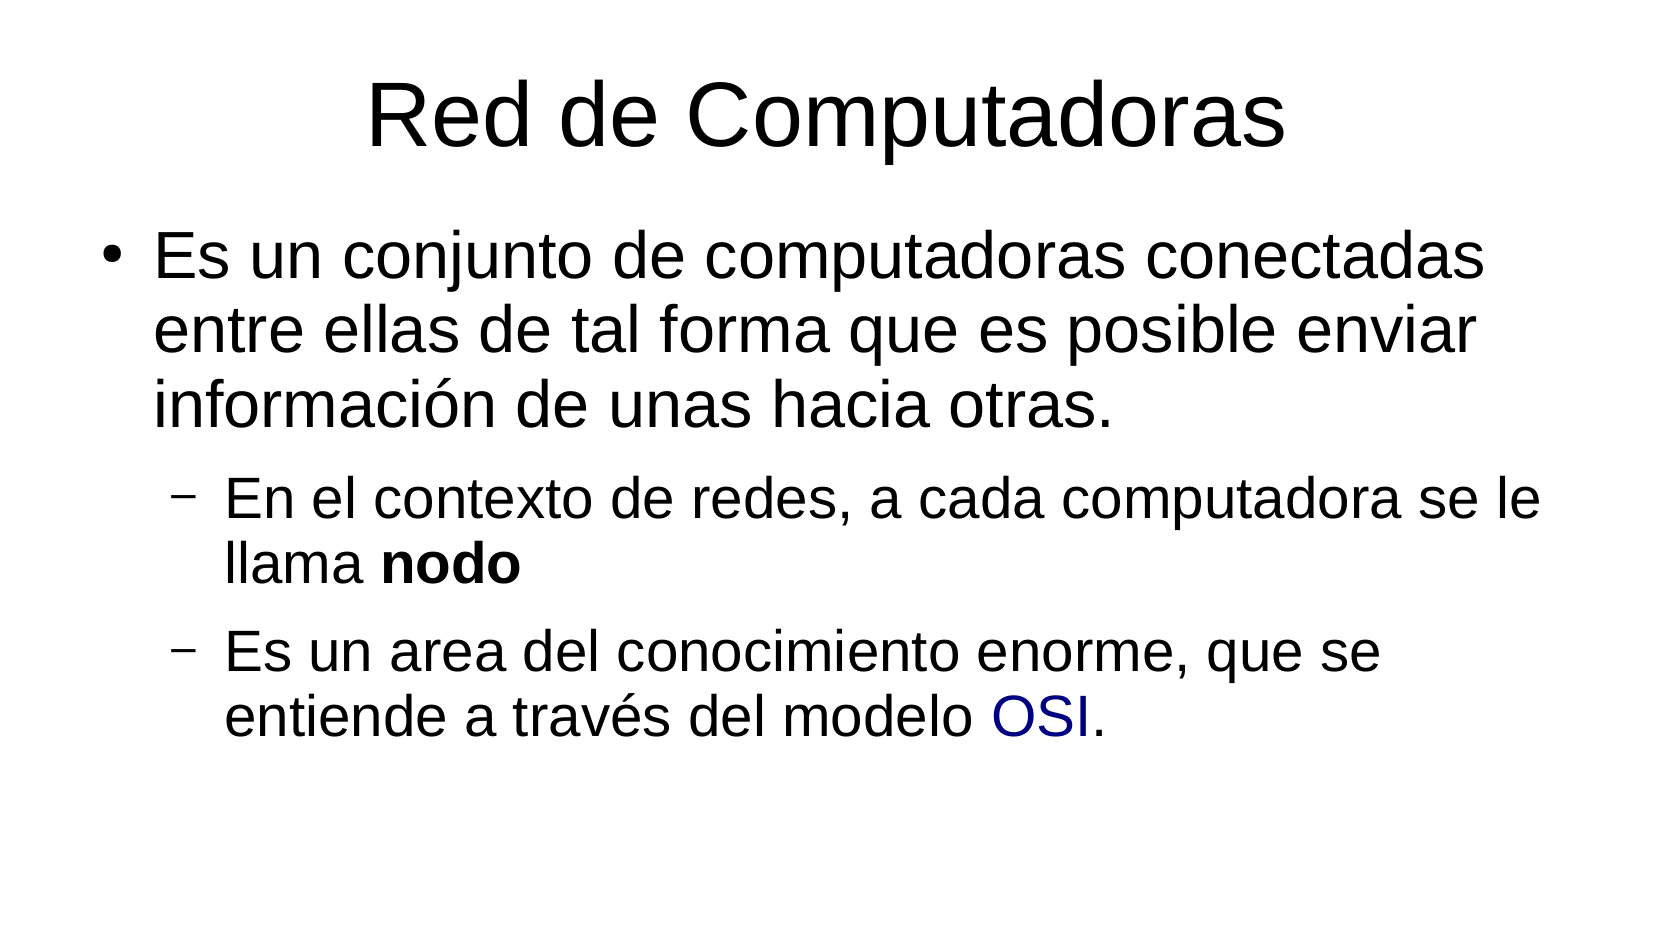

# Red de Computadoras
Es un conjunto de computadoras conectadas entre ellas de tal forma que es posible enviar información de unas hacia otras.
En el contexto de redes, a cada computadora se le llama nodo
Es un area del conocimiento enorme, que se entiende a través del modelo OSI.